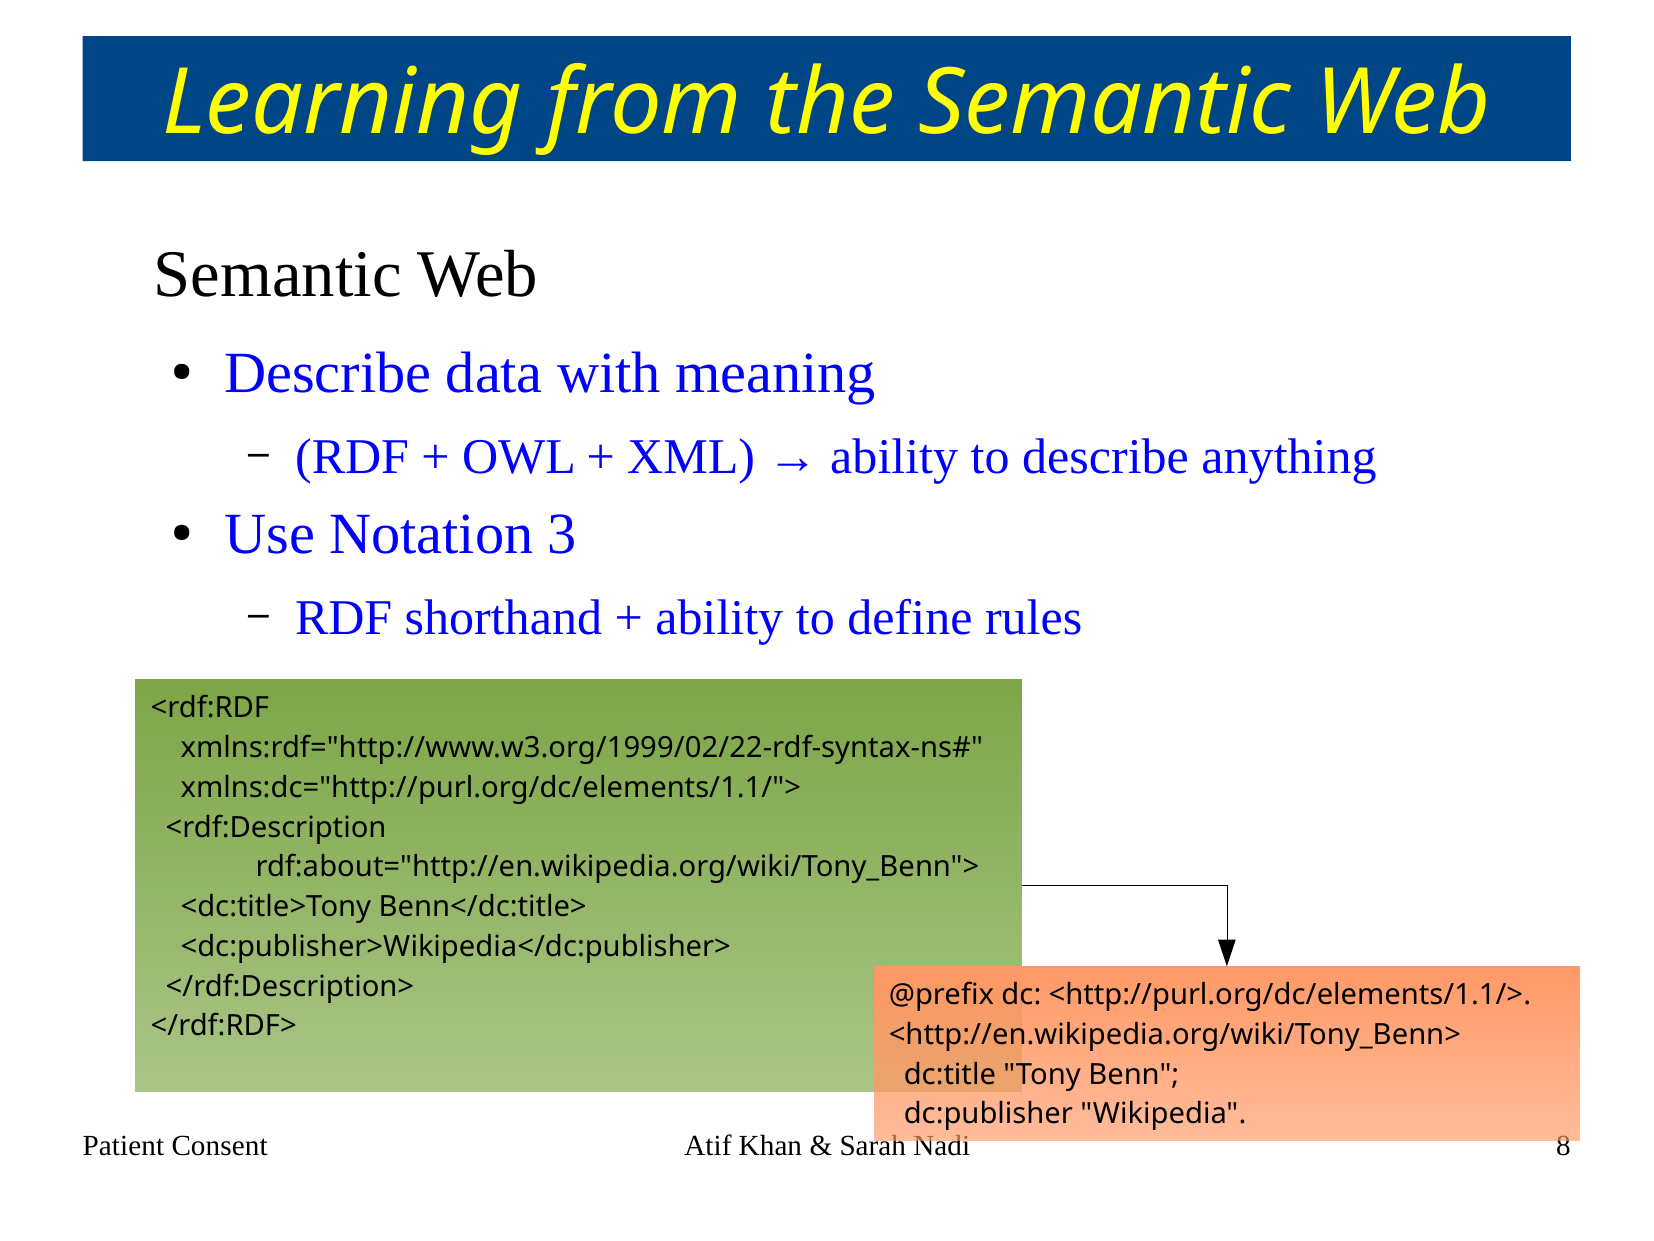

# Learning from the Semantic Web
Semantic Web
Describe data with meaning
(RDF + OWL + XML) → ability to describe anything
Use Notation 3
RDF shorthand + ability to define rules
<rdf:RDF
 xmlns:rdf="http://www.w3.org/1999/02/22-rdf-syntax-ns#"
 xmlns:dc="http://purl.org/dc/elements/1.1/">
 <rdf:Description
 rdf:about="http://en.wikipedia.org/wiki/Tony_Benn">
 <dc:title>Tony Benn</dc:title>
 <dc:publisher>Wikipedia</dc:publisher>
 </rdf:Description>
</rdf:RDF>
@prefix dc: <http://purl.org/dc/elements/1.1/>.
<http://en.wikipedia.org/wiki/Tony_Benn>
 dc:title "Tony Benn";
 dc:publisher "Wikipedia".
Patient Consent
Atif Khan & Sarah Nadi
8